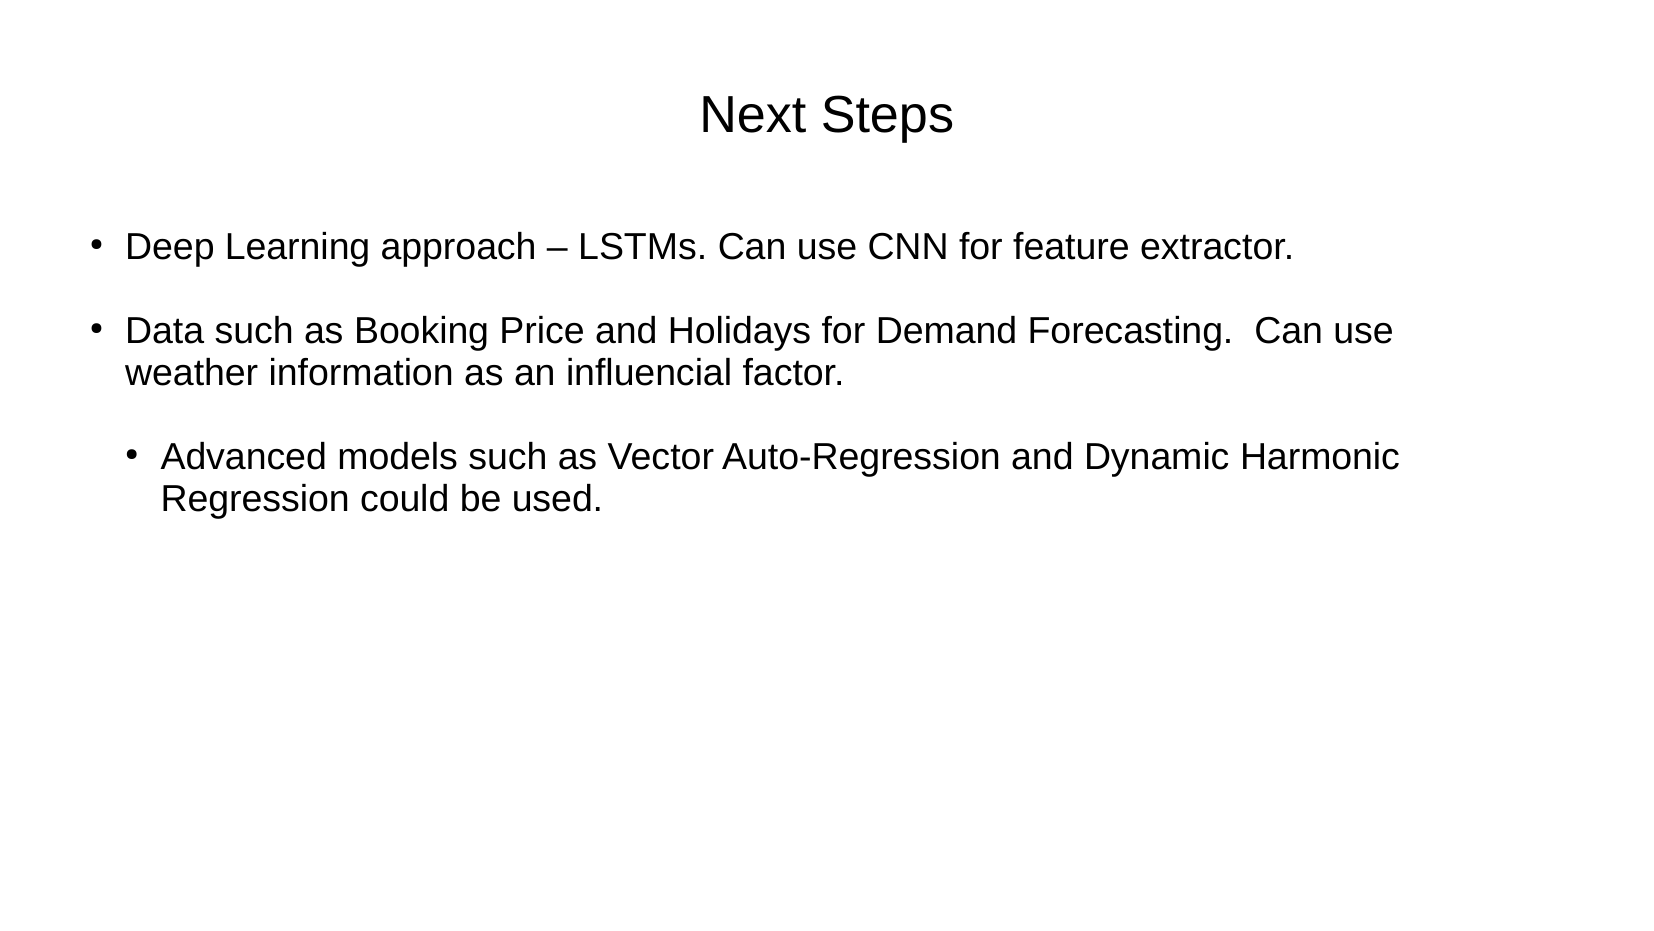

# Next Steps
Deep Learning approach – LSTMs. Can use CNN for feature extractor.
Data such as Booking Price and Holidays for Demand Forecasting. Can use weather information as an influencial factor.
Advanced models such as Vector Auto-Regression and Dynamic Harmonic Regression could be used.